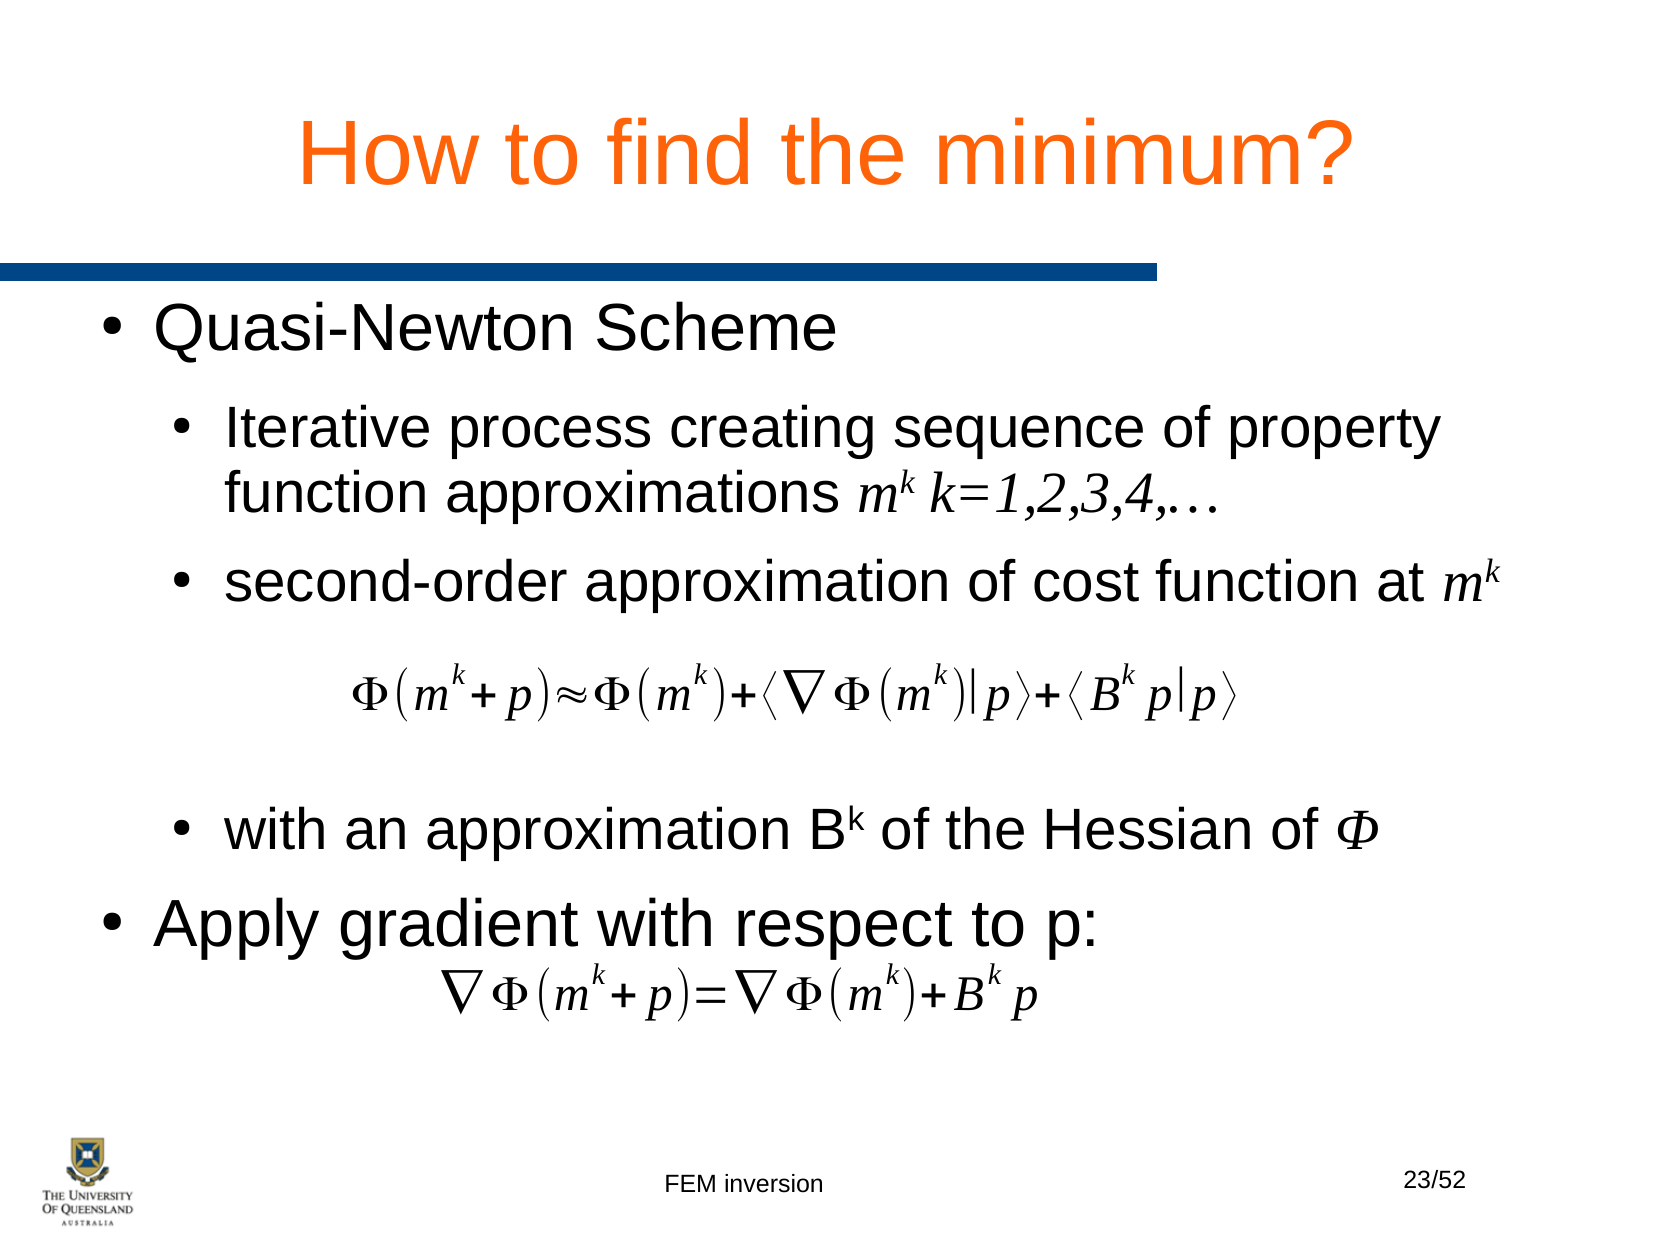

# How to find the minimum?
Quasi-Newton Scheme
Iterative process creating sequence of property function approximations mk k=1,2,3,4,…
second-order approximation of cost function at mk
with an approximation Bk of the Hessian of Φ
Apply gradient with respect to p: